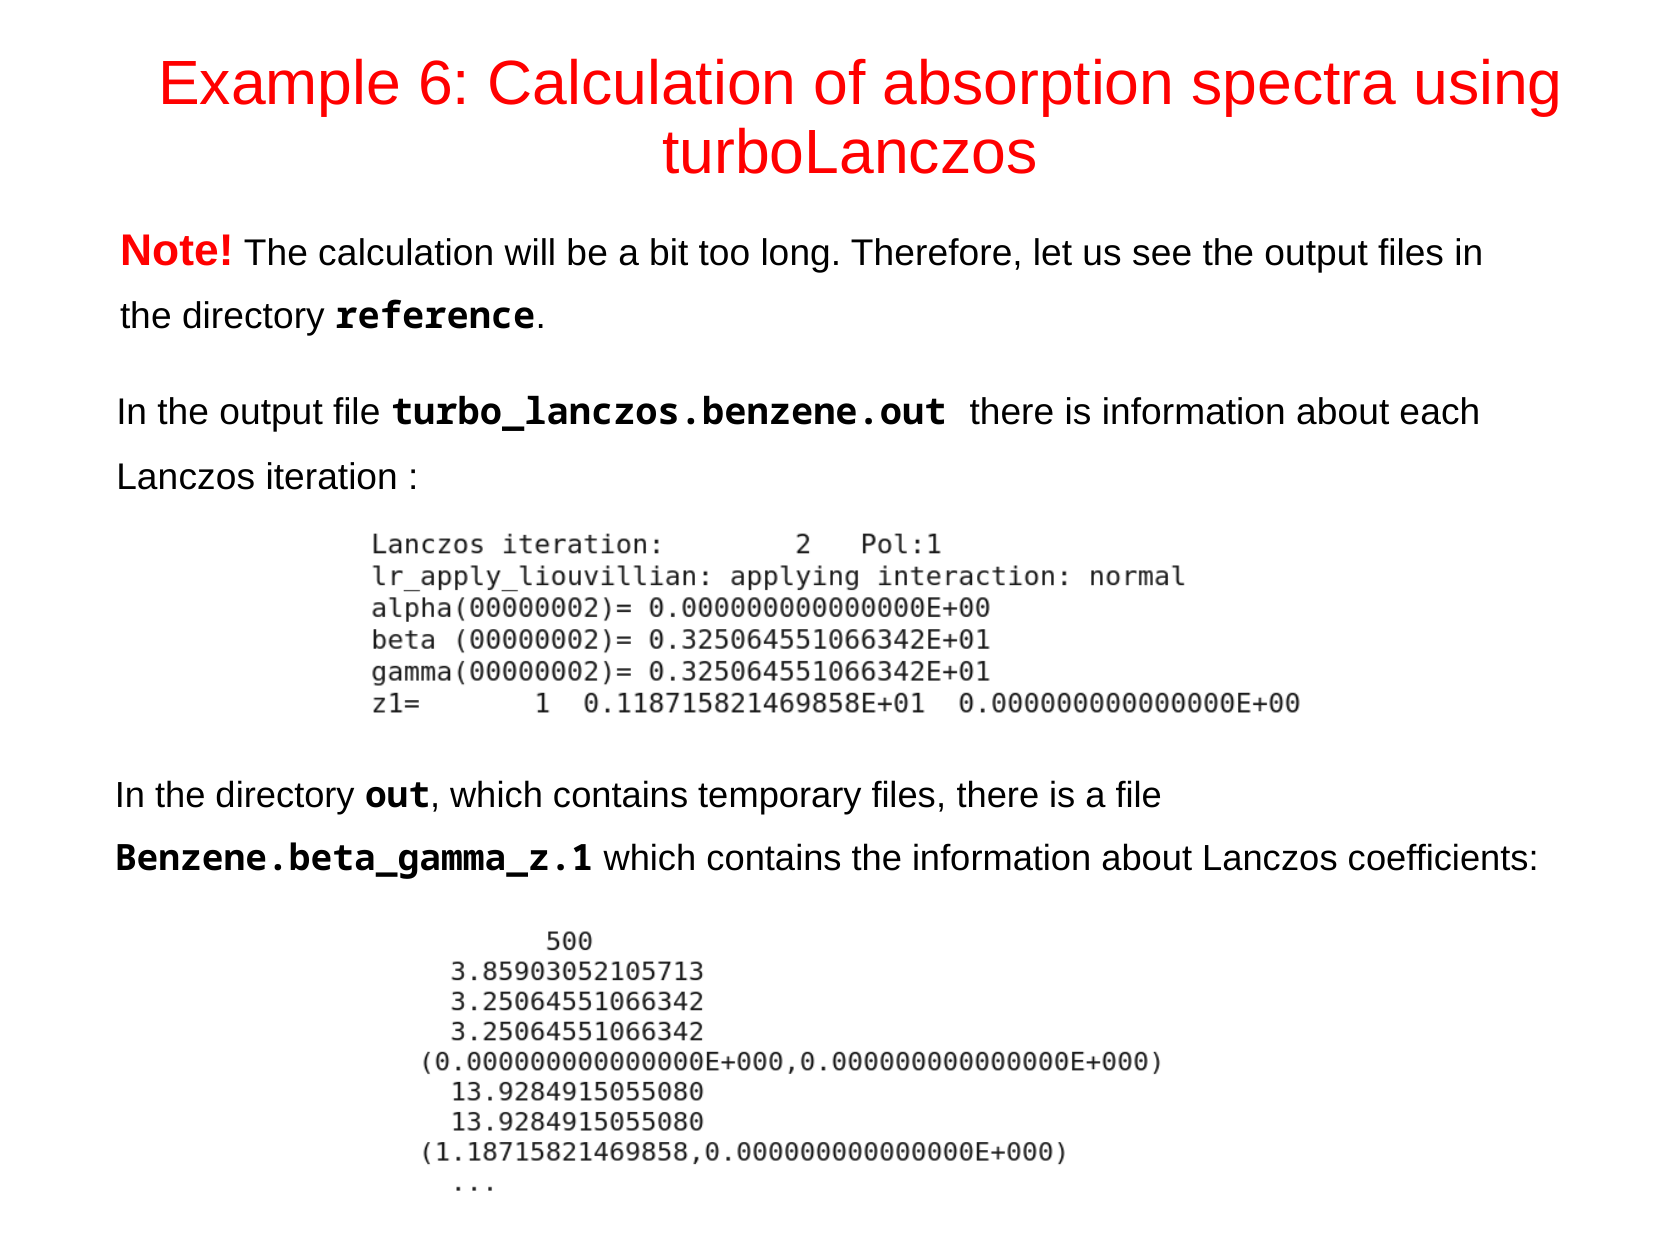

Example 6: Calculation of absorption spectra using turboLanczos
Note! The calculation will be a bit too long. Therefore, let us see the output files in the directory reference.
# In the output file turbo_lanczos.benzene.out there is information about each Lanczos iteration :
In the directory out, which contains temporary files, there is a file Benzene.beta_gamma_z.1 which contains the information about Lanczos coefficients: